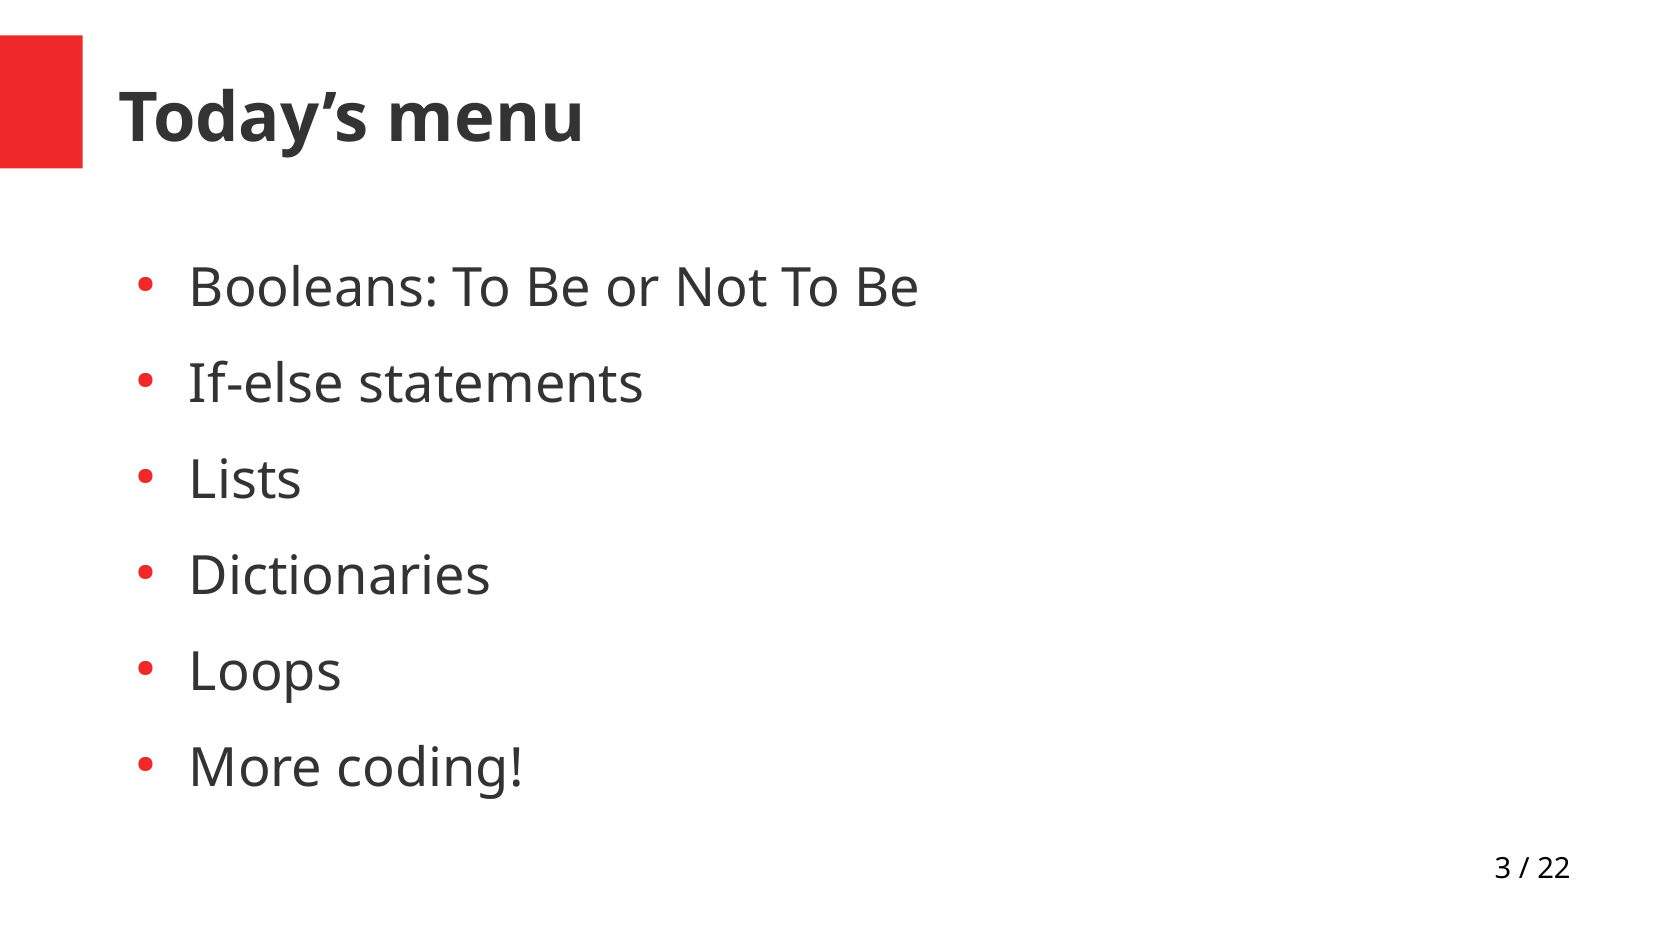

# Today’s menu
Booleans: To Be or Not To Be
If-else statements
Lists
Dictionaries
Loops
More coding!
3